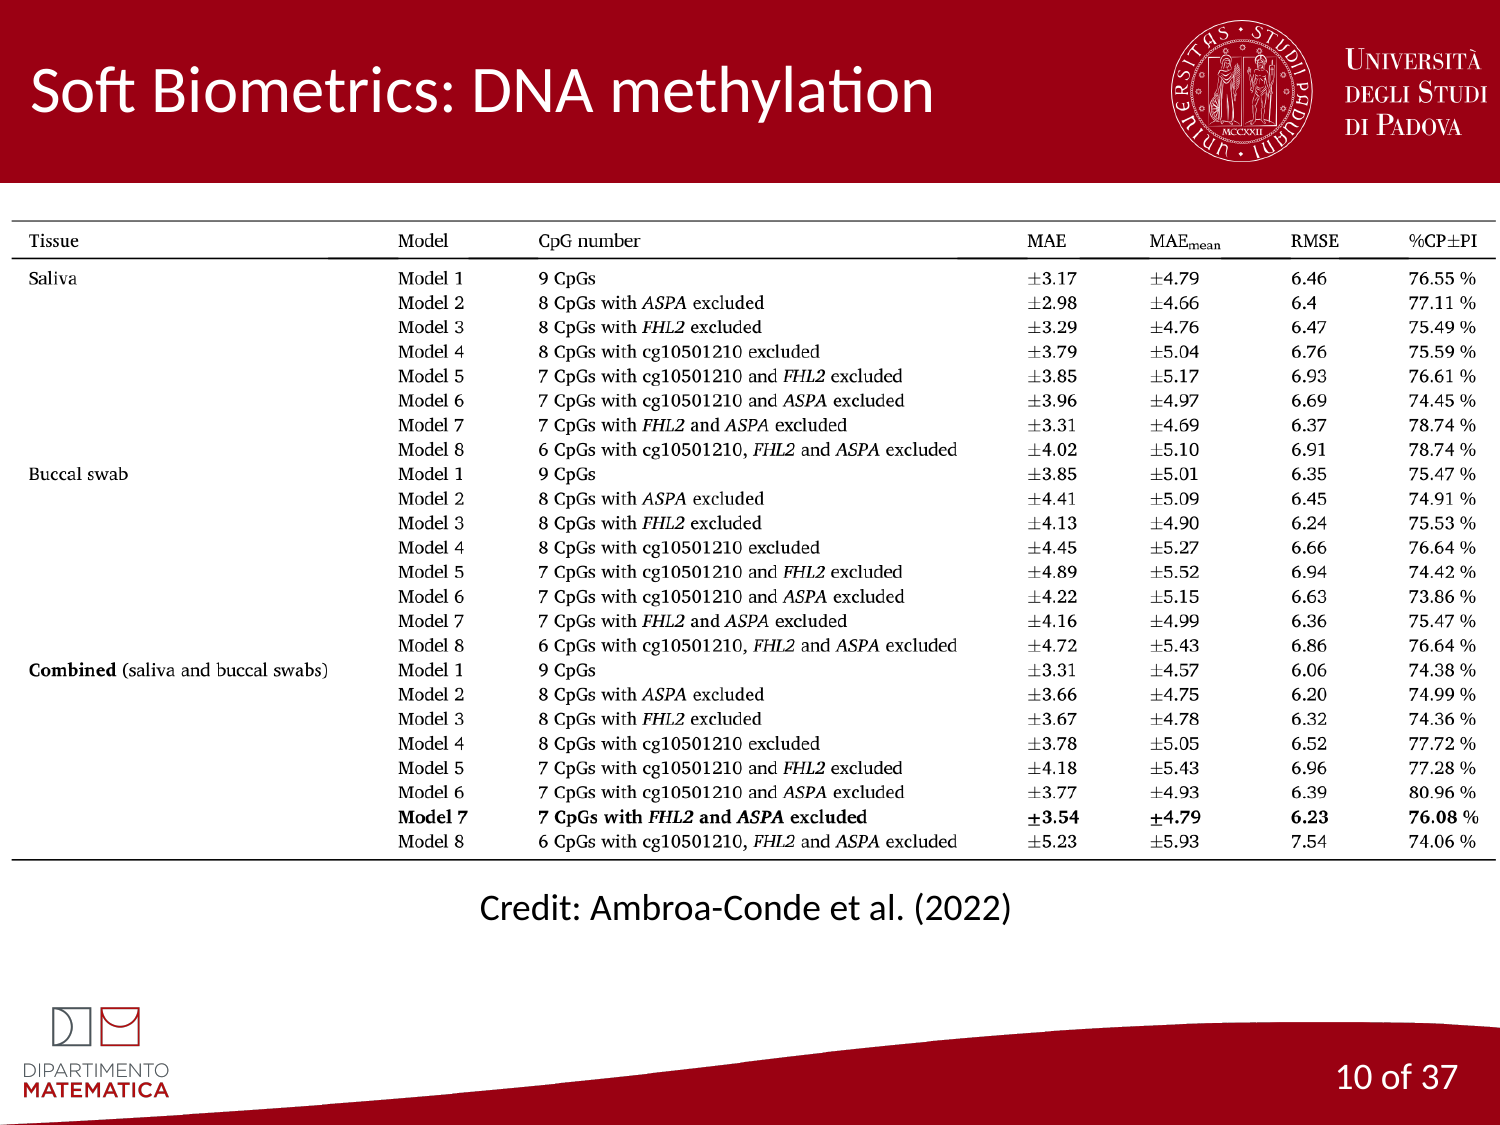

# Soft Biometrics: DNA methylation
Credit: Ambroa-Conde et al. (2022)
 of 37